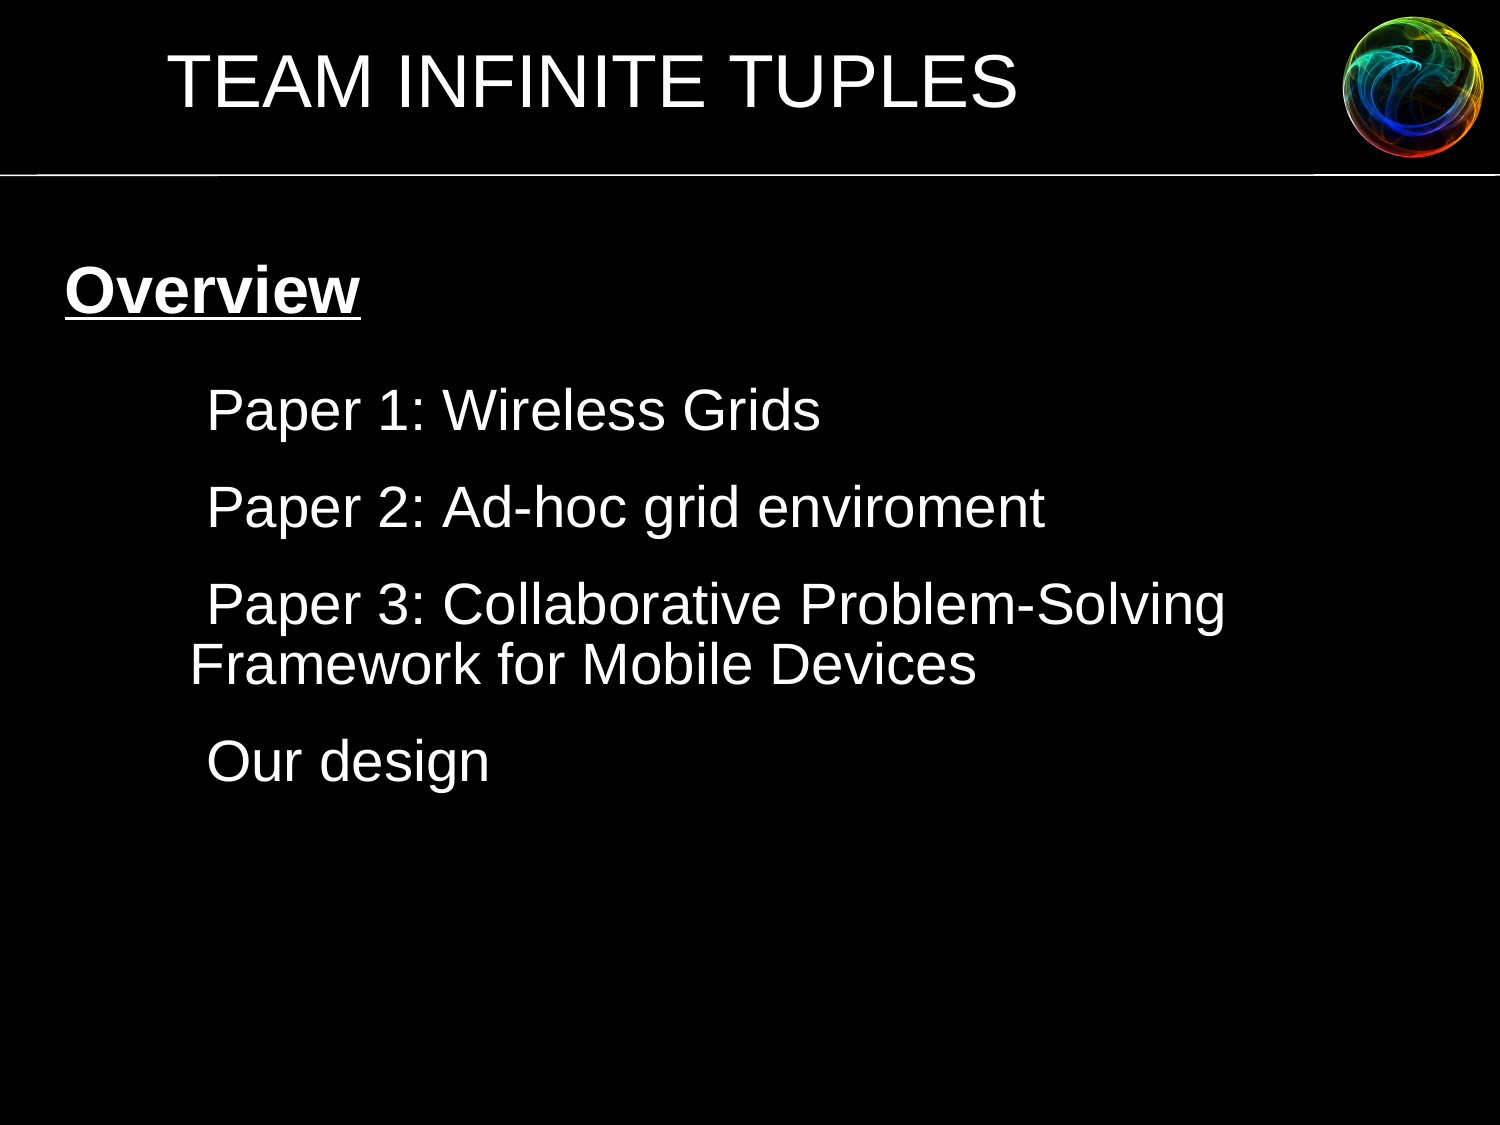

TEAM INFINITE TUPLES
Overview
 Paper 1: Wireless Grids
 Paper 2: Ad-hoc grid enviroment
 Paper 3: Collaborative Problem-Solving 	Framework for Mobile Devices
 Our design